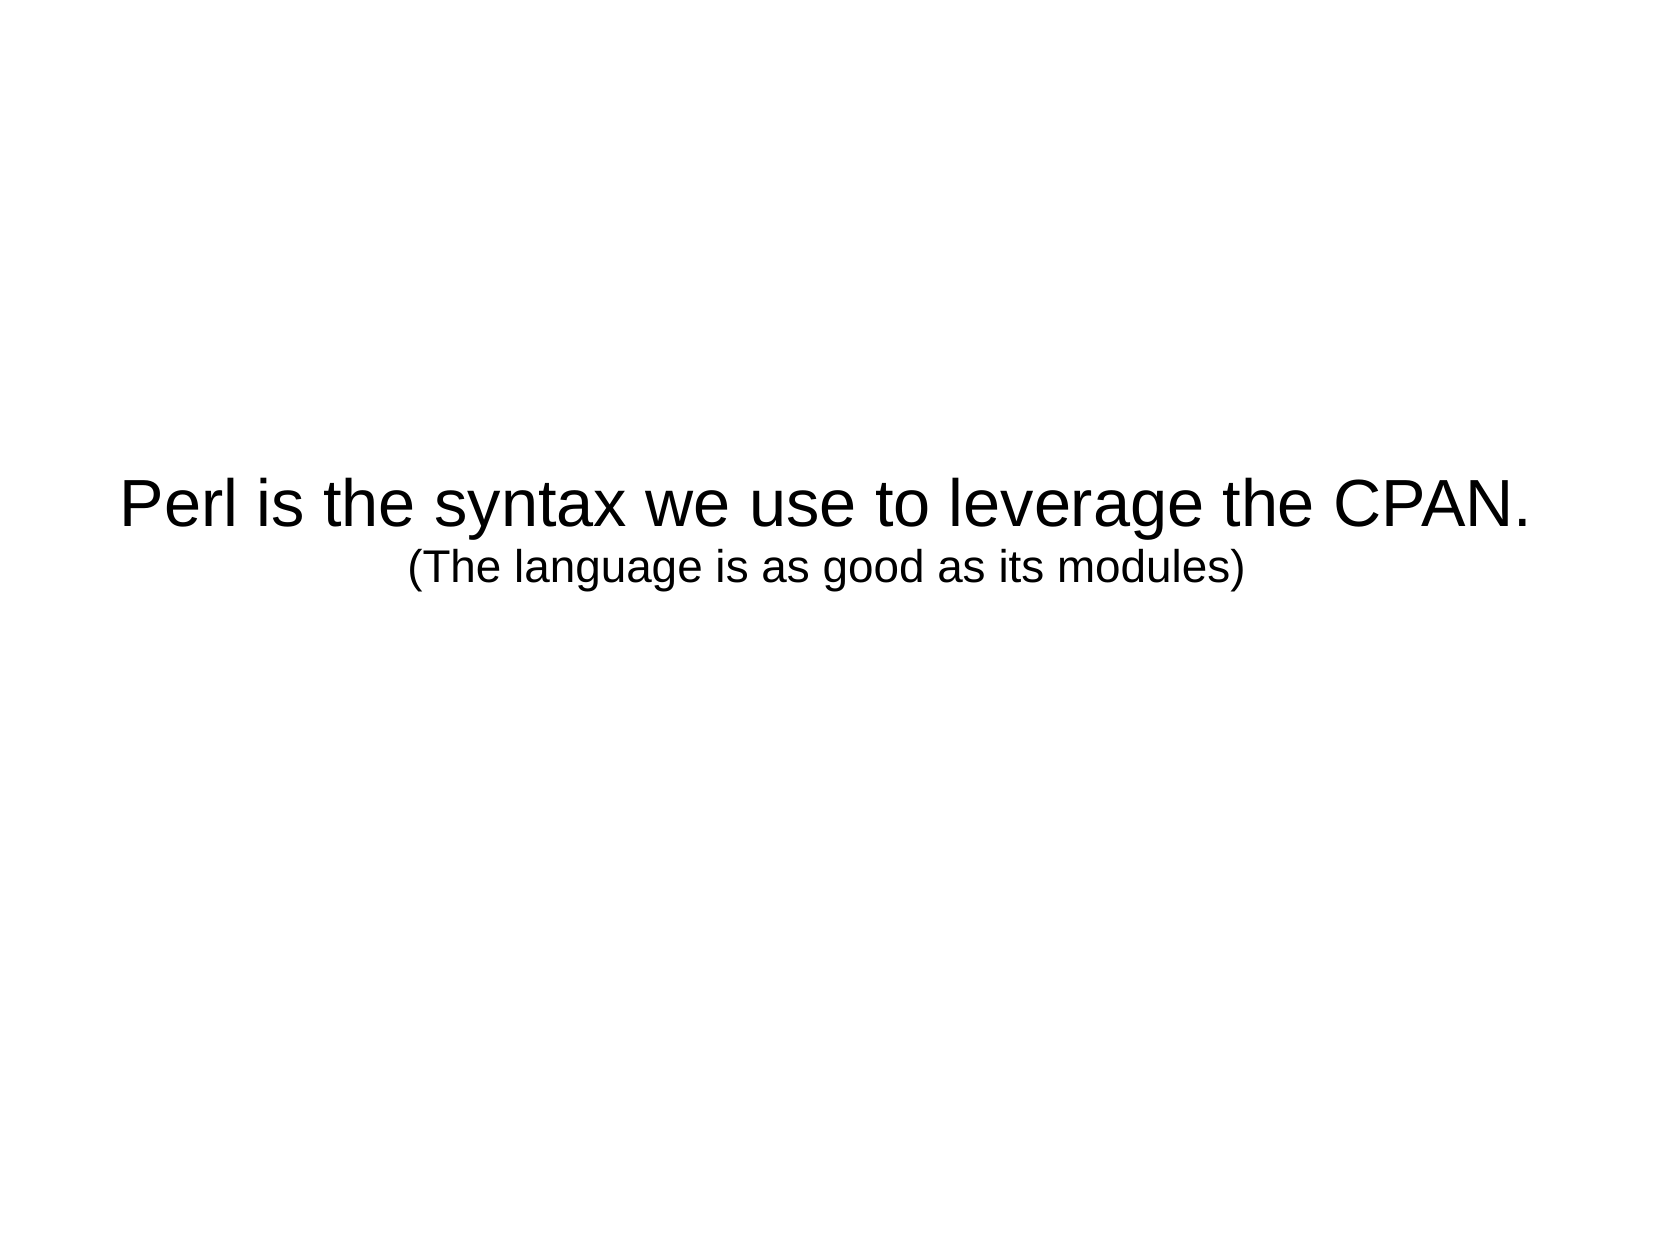

# Perl is the syntax we use to leverage the CPAN.
(The language is as good as its modules)